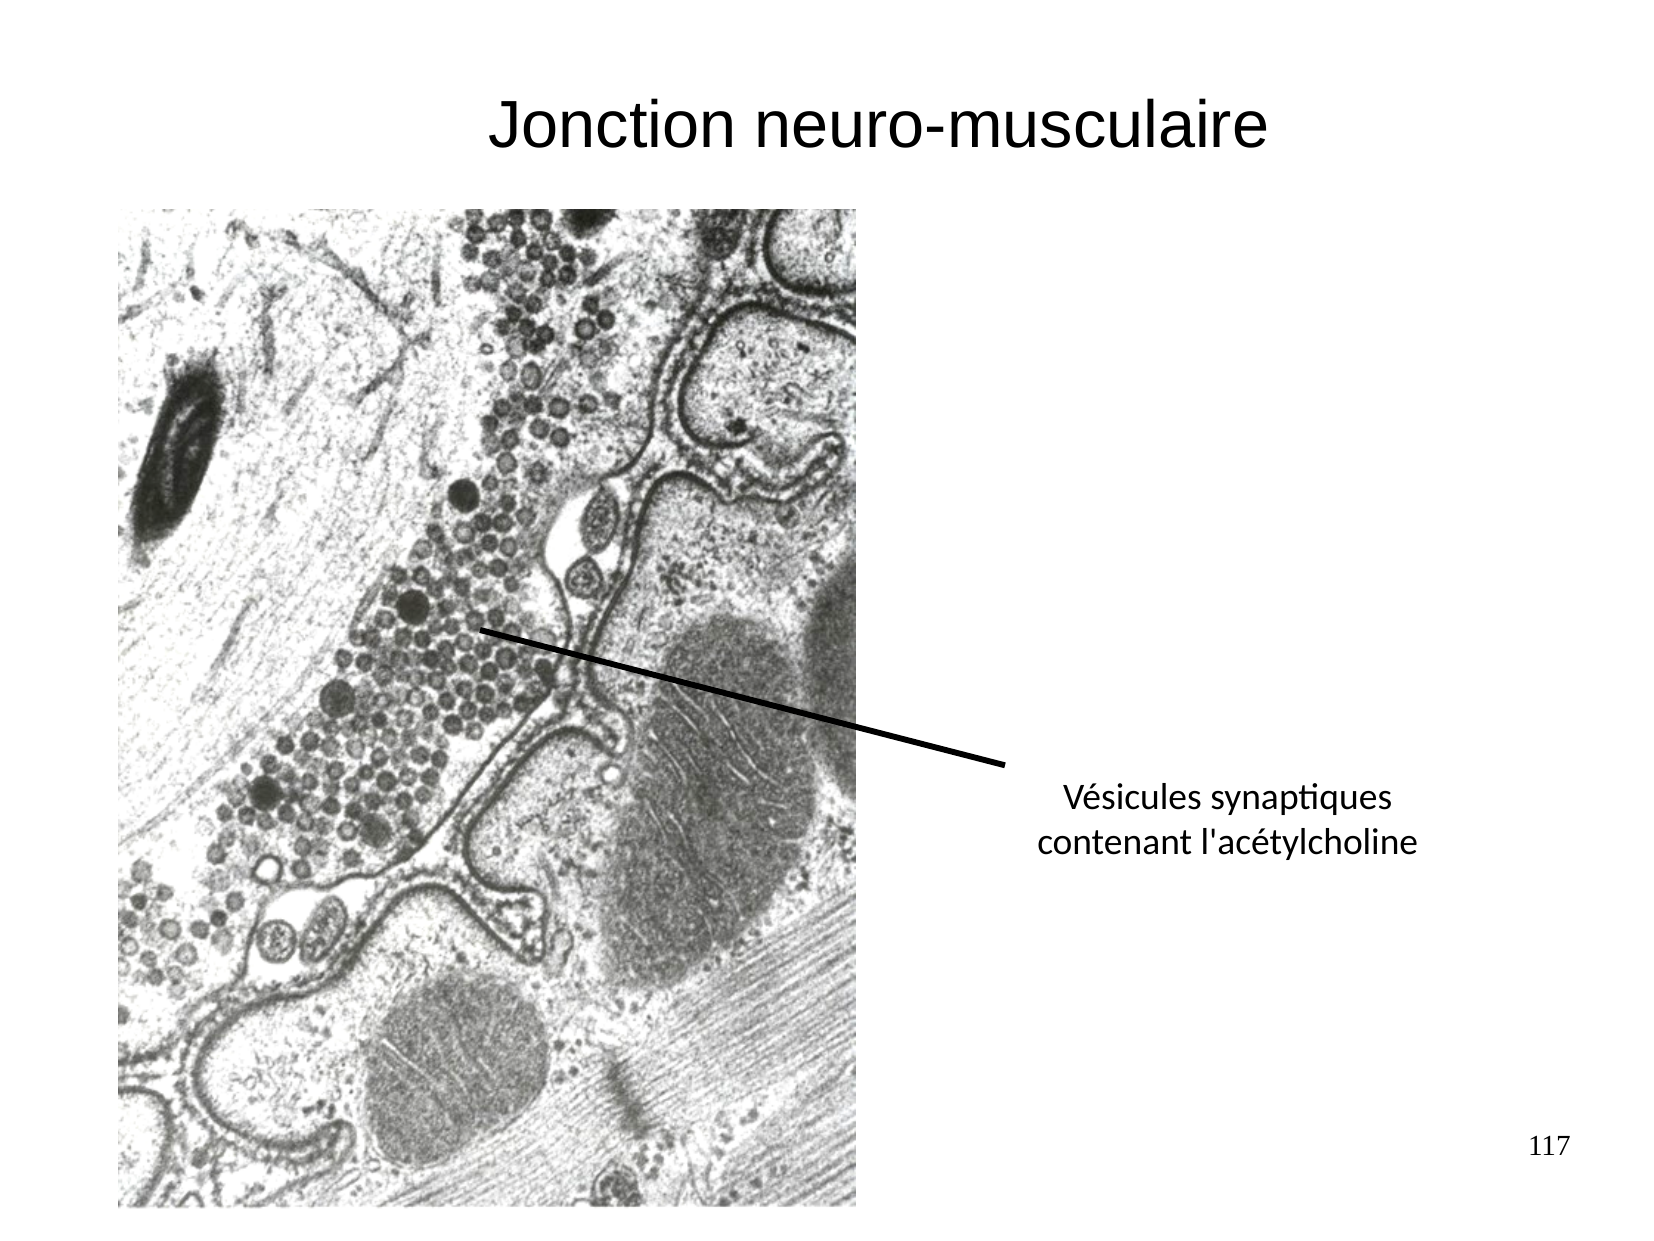

# Jonction neuro-musculaire
Vésicules synaptiques contenant l'acétylcholine
117